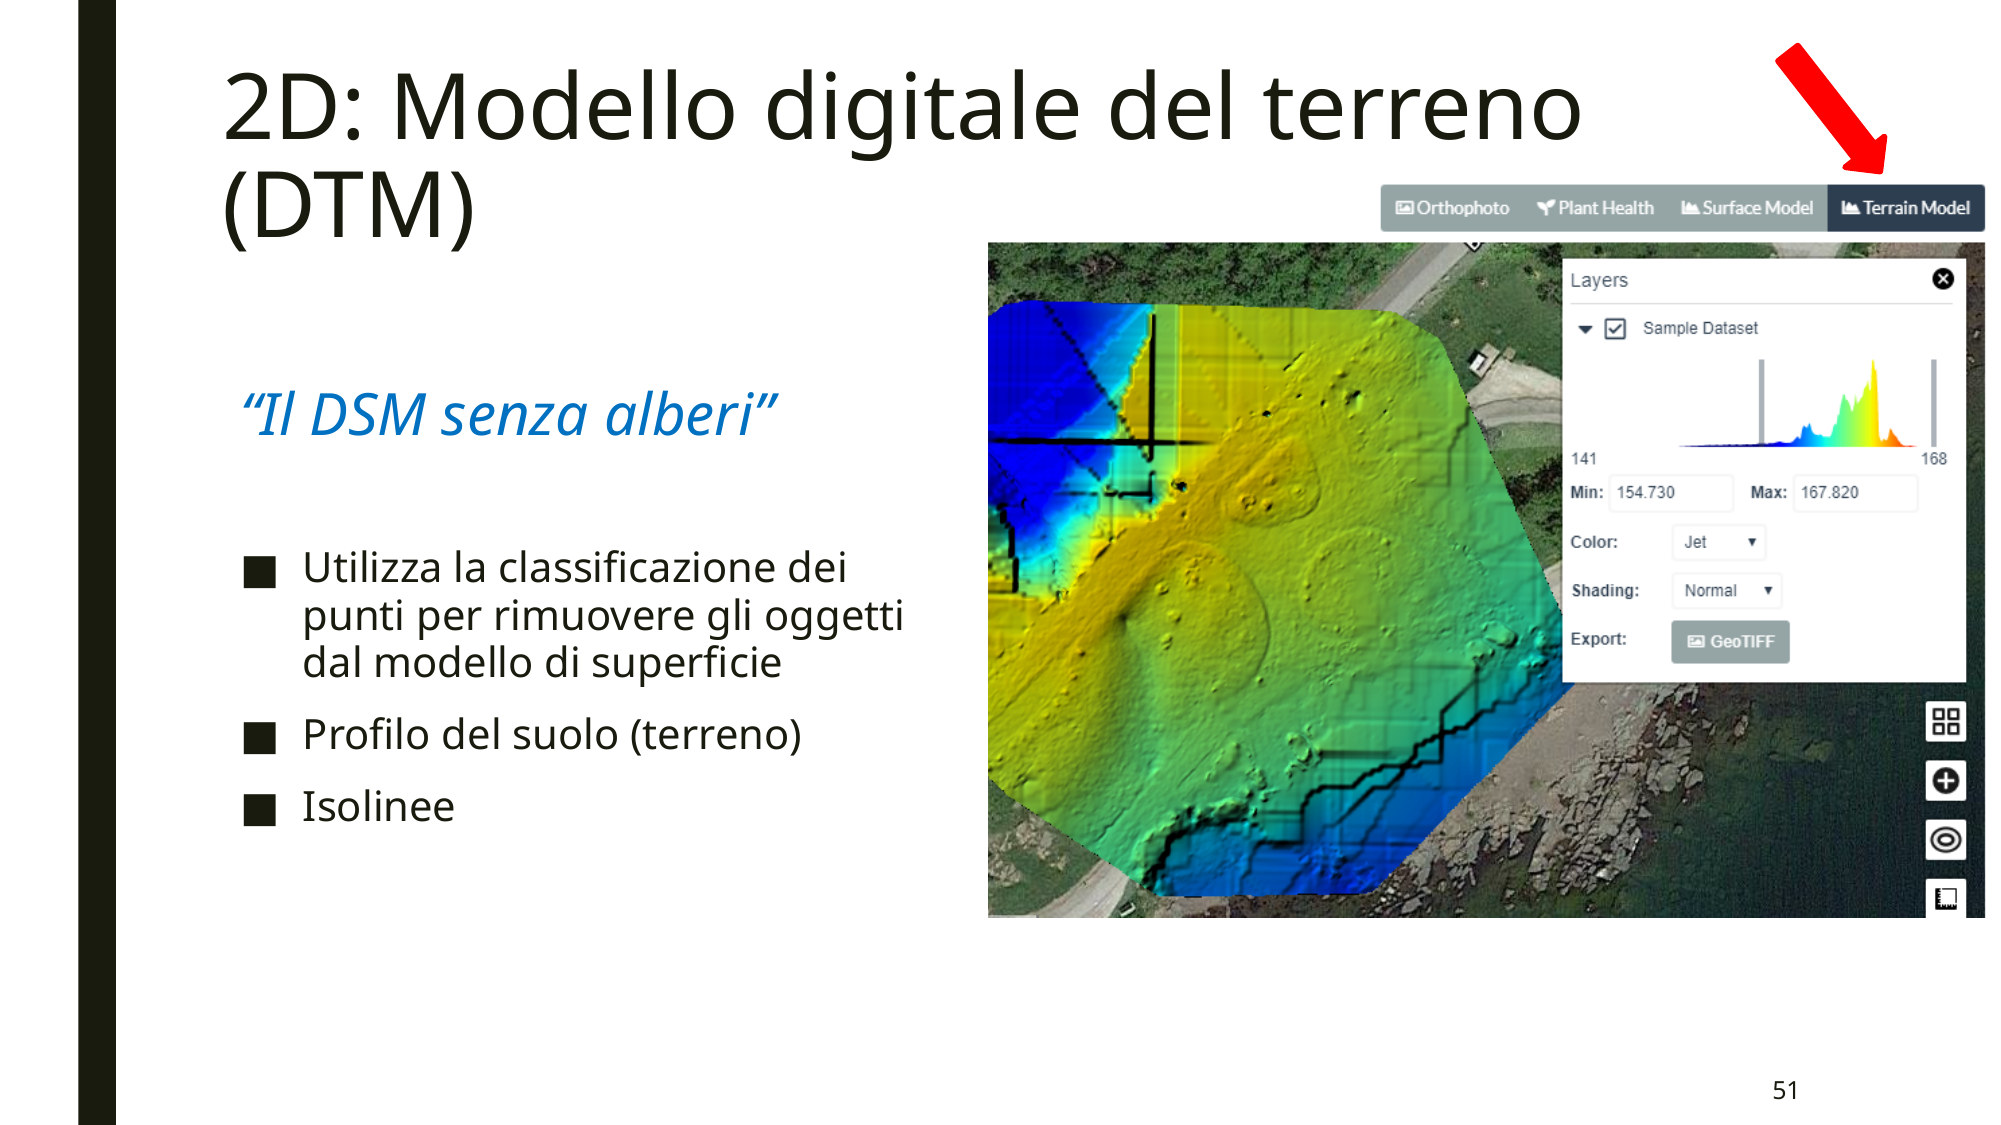

# 2D: Modello digitale del terreno (DTM)
“Il DSM senza alberi”
Utilizza la classificazione dei punti per rimuovere gli oggetti dal modello di superficie
Profilo del suolo (terreno)
Isolinee